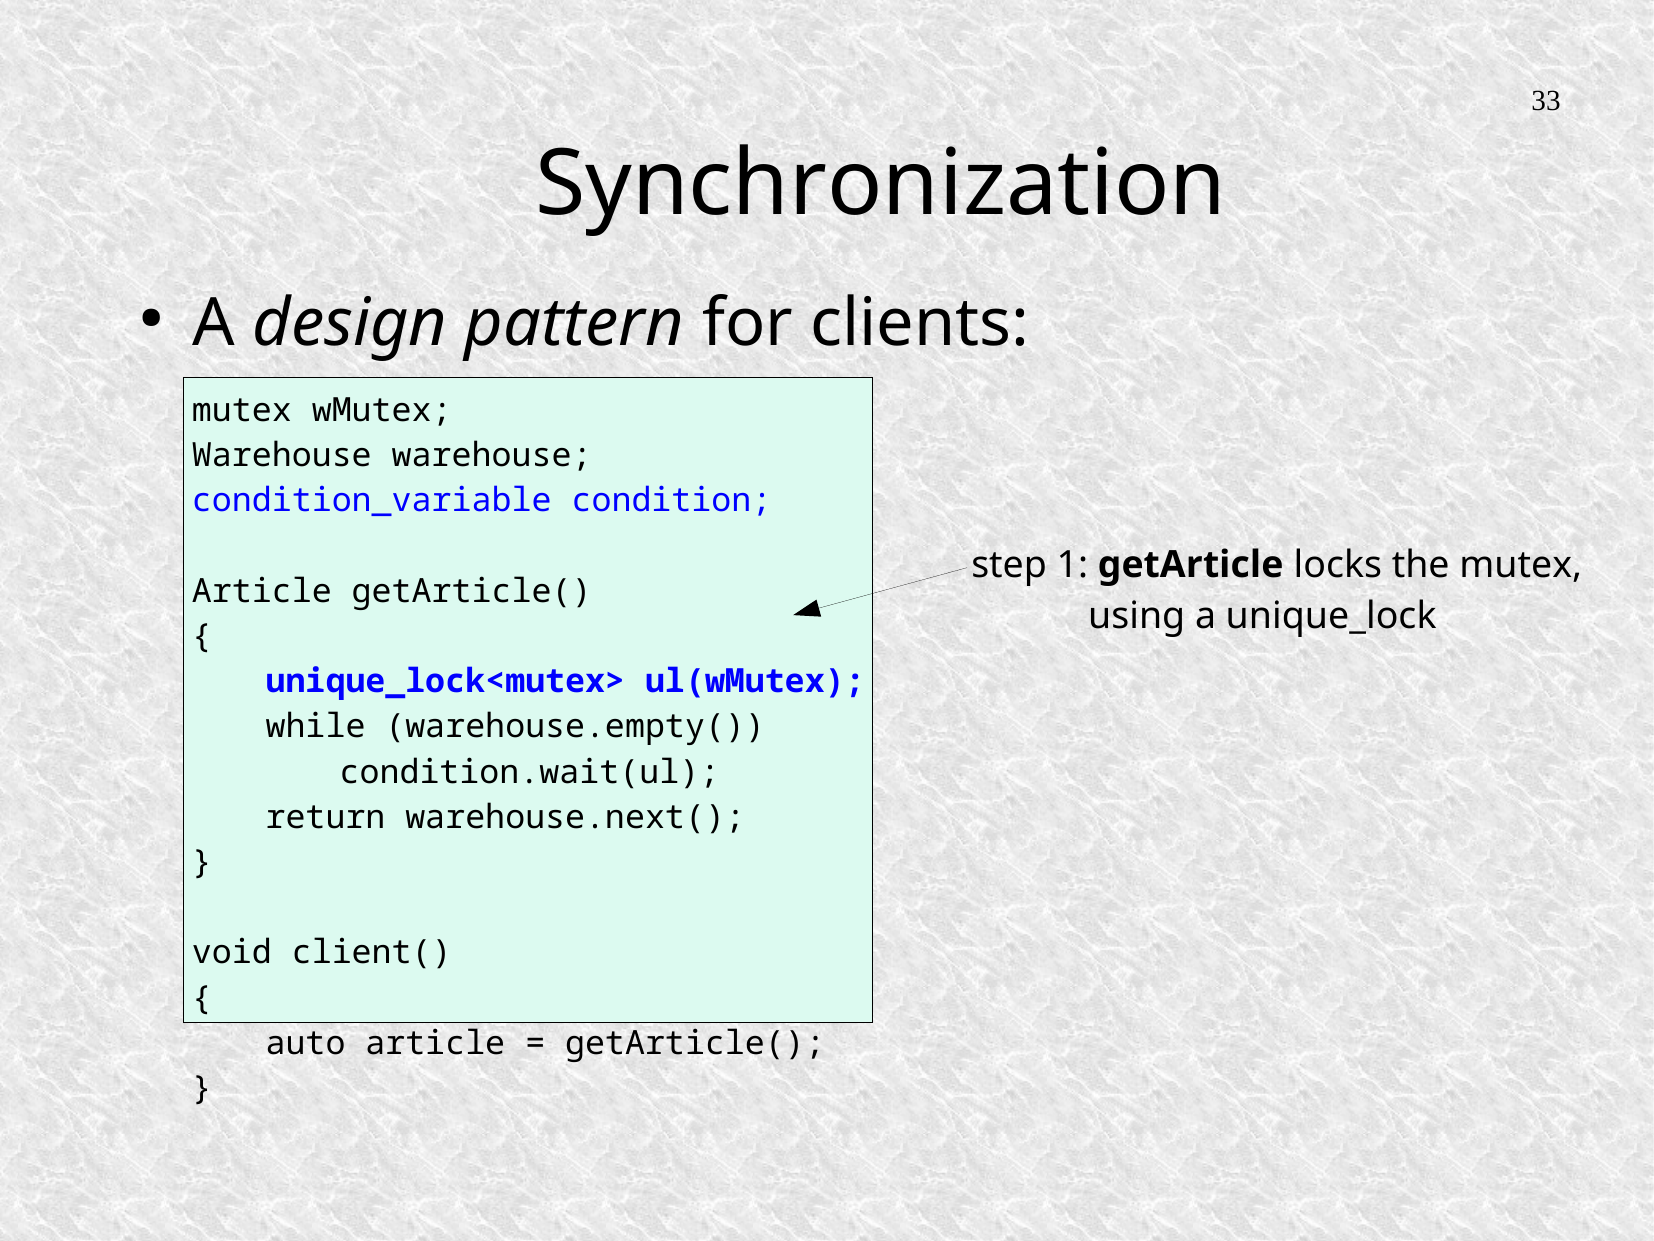

# Synchronization
33
A design pattern for clients:
mutex wMutex;
Warehouse warehouse;
condition_variable condition;
Article getArticle()
{
	unique_lock<mutex> ul(wMutex);
	while (warehouse.empty())
		condition.wait(ul);
	return warehouse.next();
}
void client()
{
	auto article = getArticle();
}
step 1: getArticle locks the mutex,
 using a unique_lock